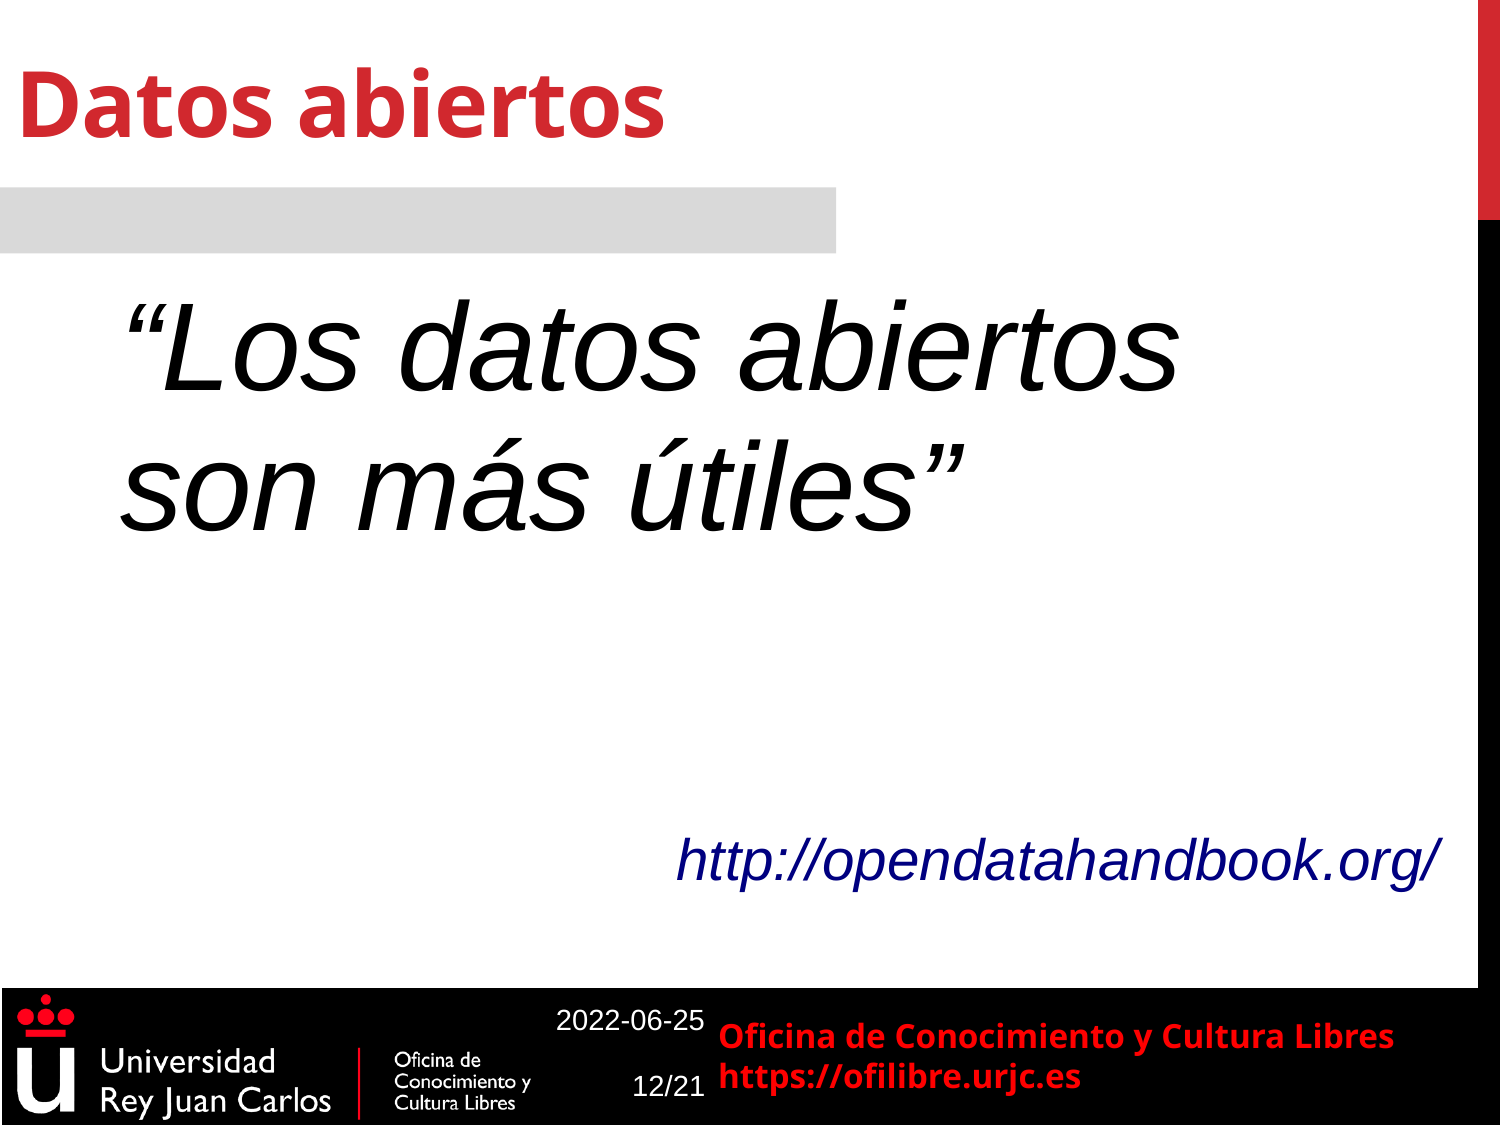

Datos abiertos
# “Los datos abiertos son más útiles”
http://opendatahandbook.org/